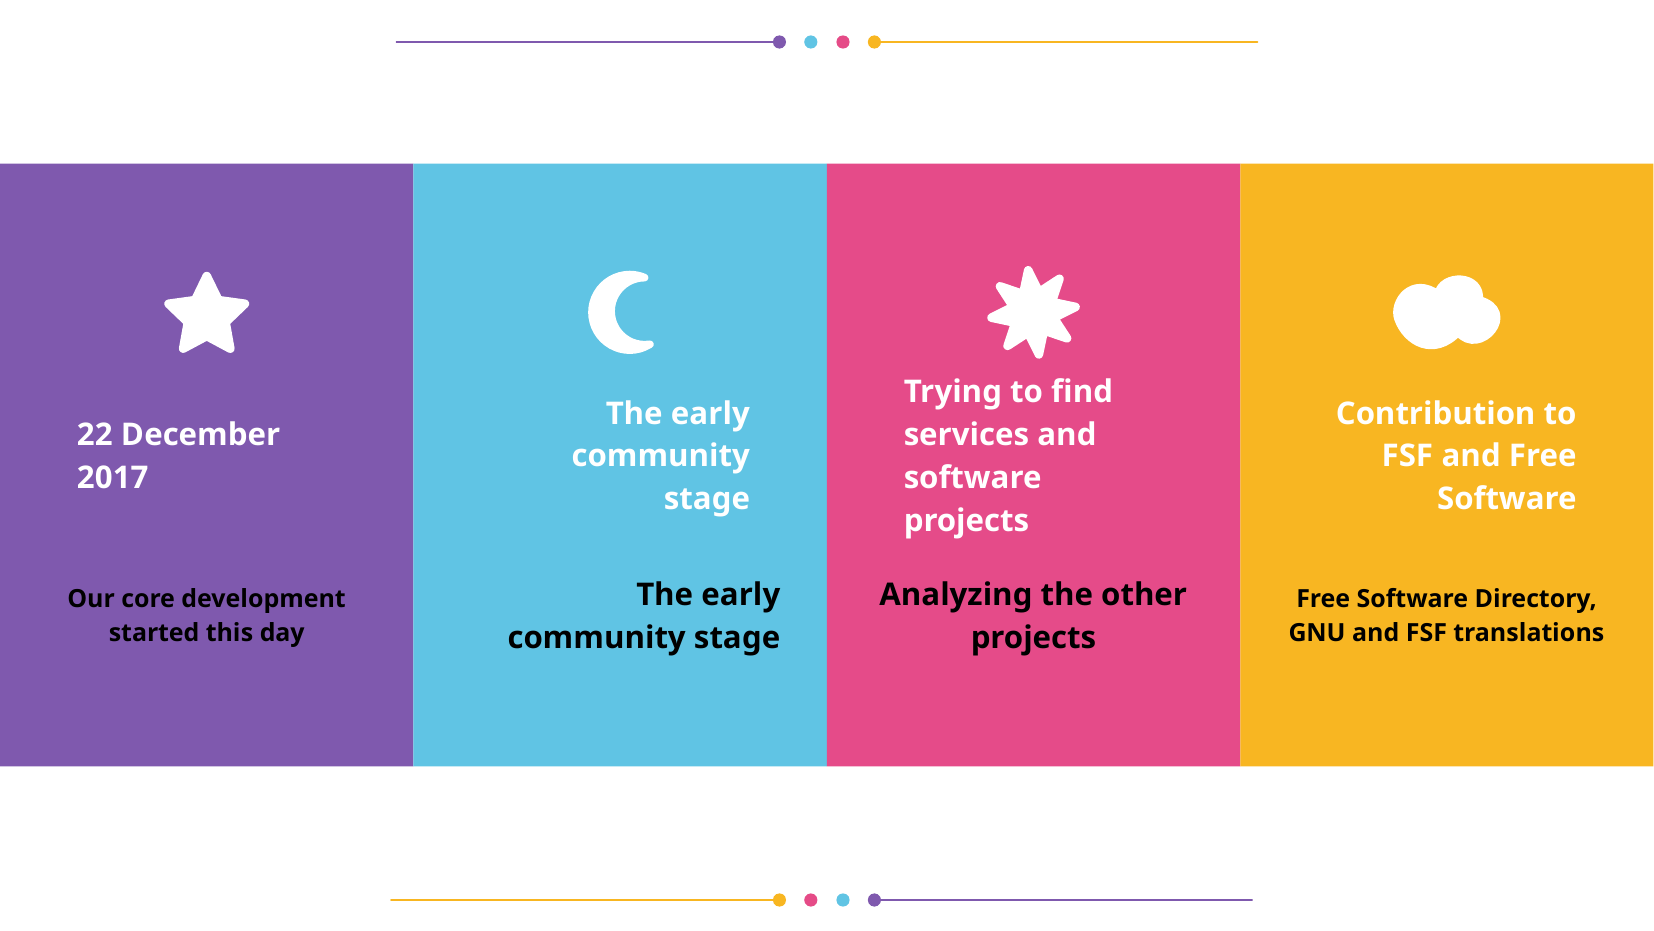

Trying to find services and software projects
The early community stage
Contribution to FSF and Free Software
22 December 2017
# Our core development started this day
The early community stage
Analyzing the other projects
Free Software Directory, GNU and FSF translations